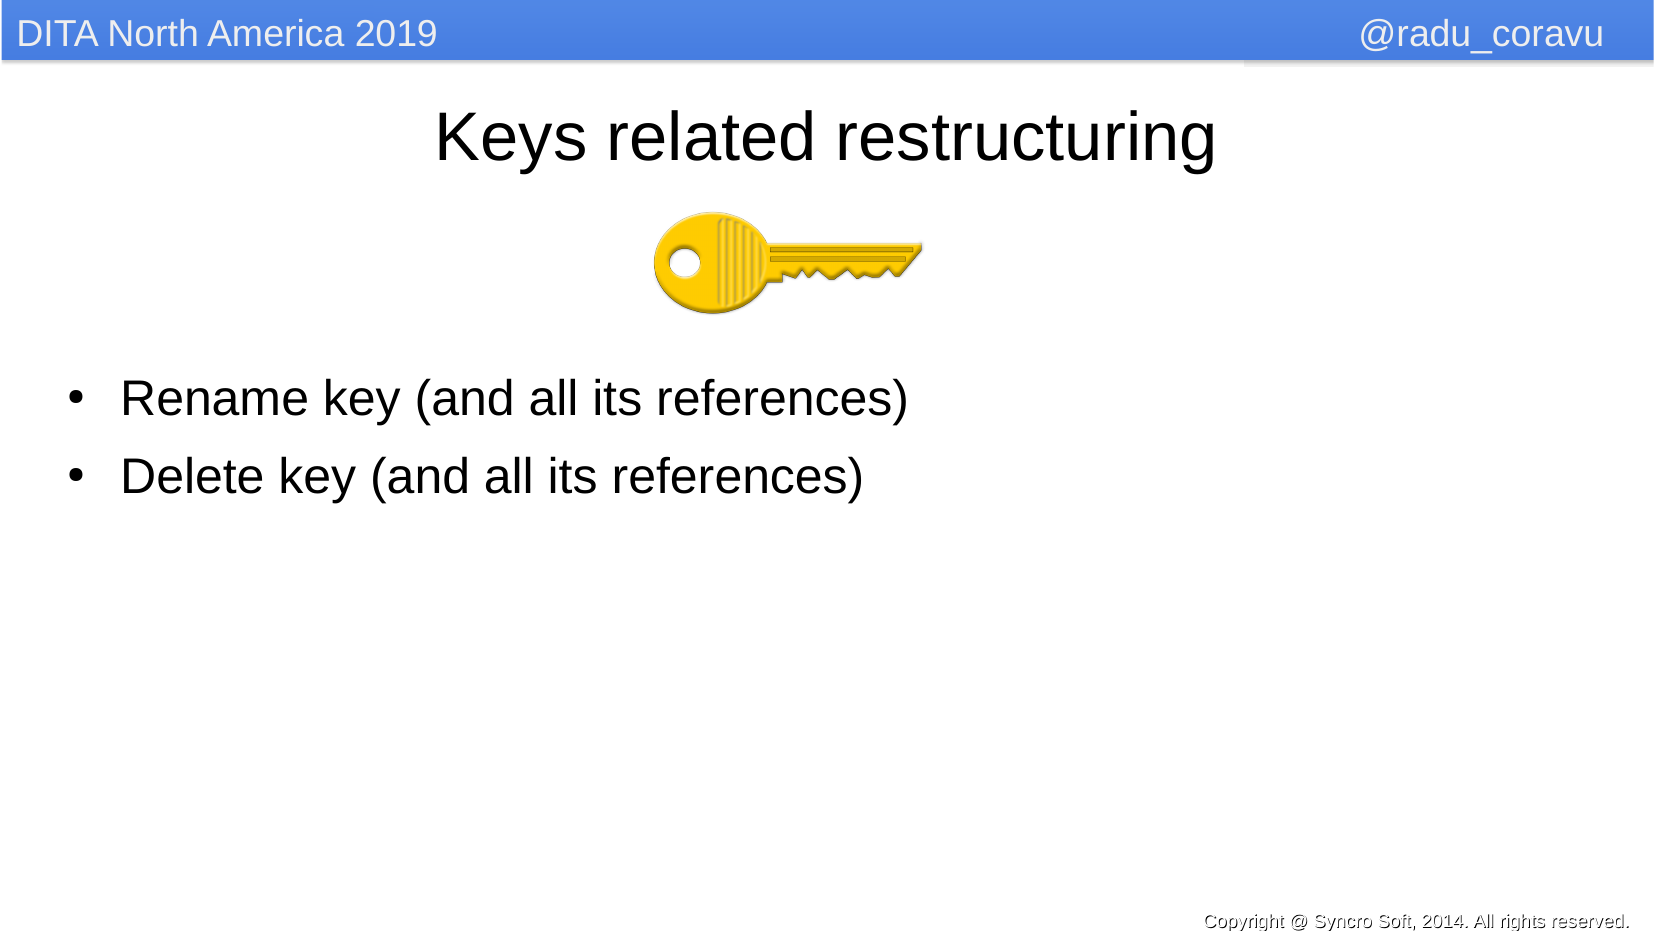

# Keys related restructuring
Rename key (and all its references)
Delete key (and all its references)